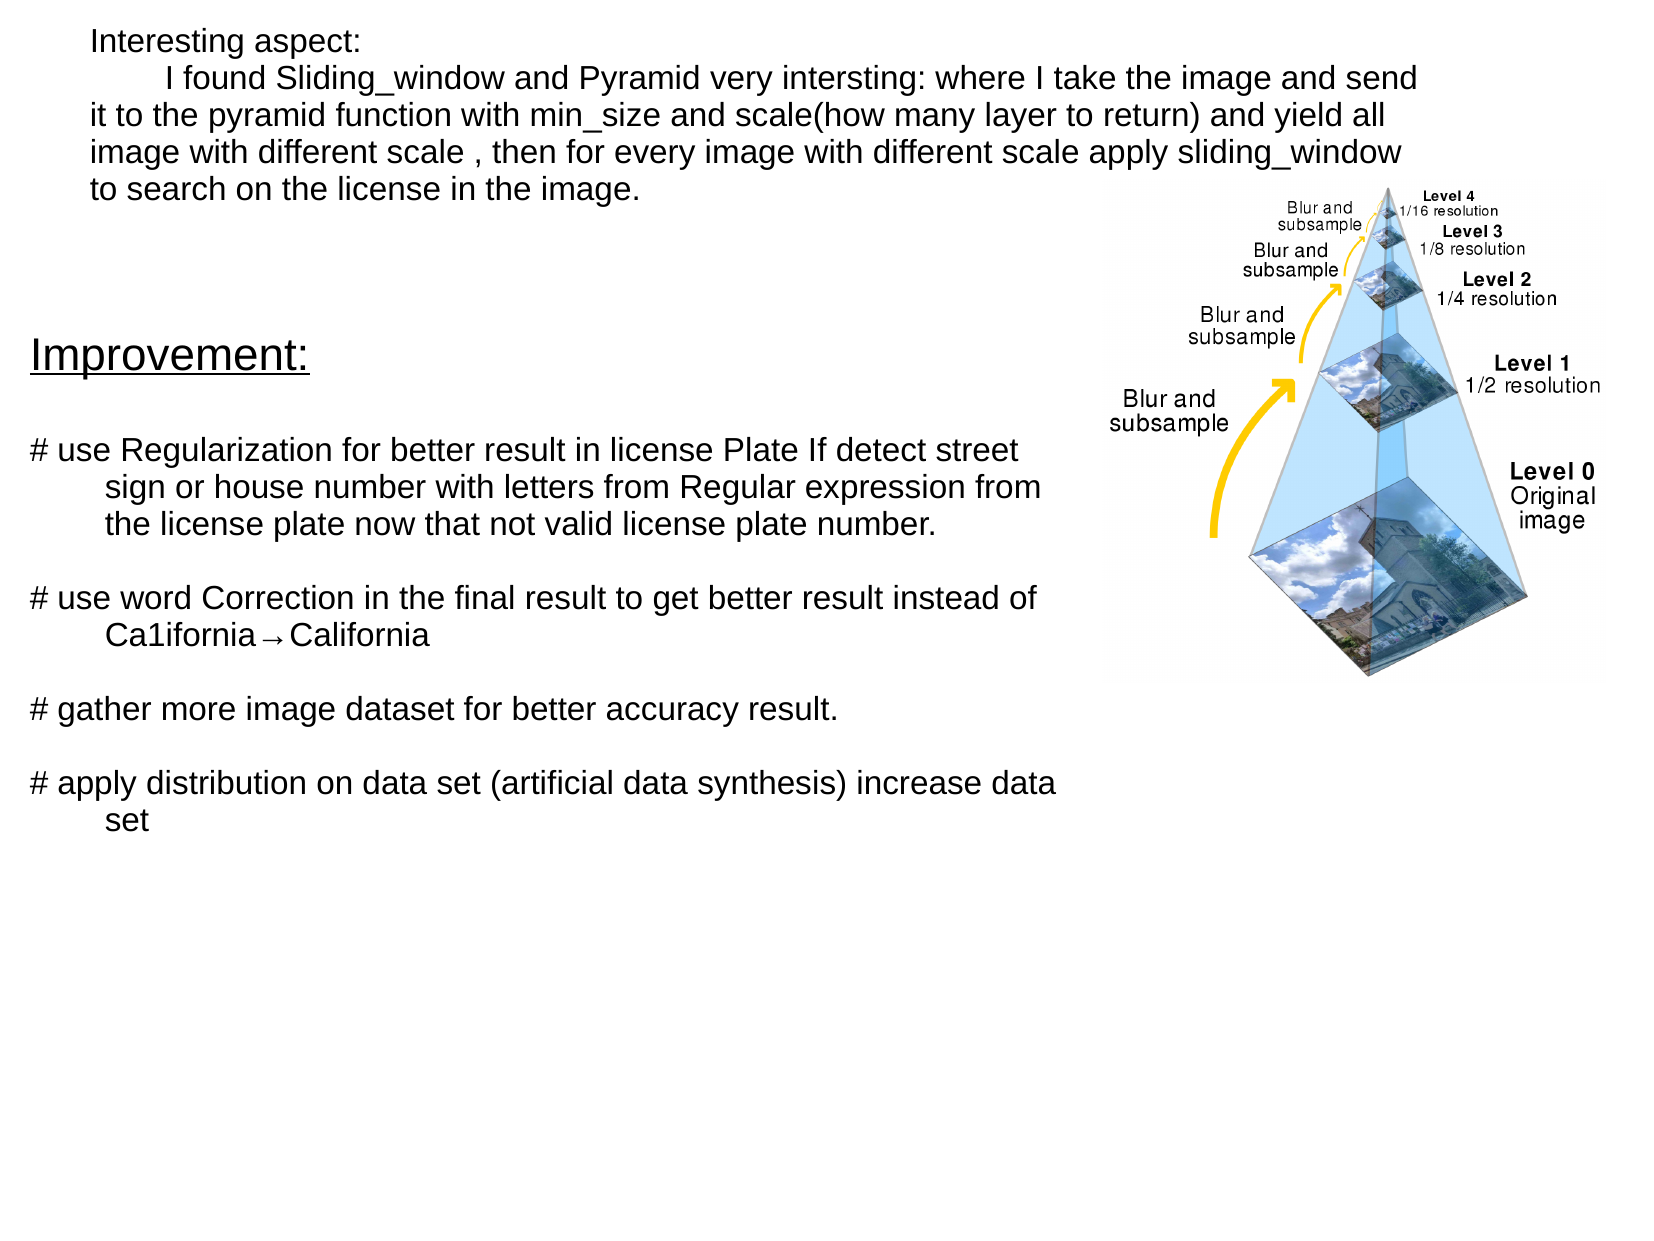

Interesting aspect:
	I found Sliding_window and Pyramid very intersting: where I take the image and send it to the pyramid function with min_size and scale(how many layer to return) and yield all image with different scale , then for every image with different scale apply sliding_window to search on the license in the image.
Improvement:
# use Regularization for better result in license Plate If detect street 	sign or house number with letters from Regular expression from 	the license plate now that not valid license plate number.
# use word Correction in the final result to get better result instead of 	Ca1ifornia→California
# gather more image dataset for better accuracy result.
# apply distribution on data set (artificial data synthesis) increase data 	set